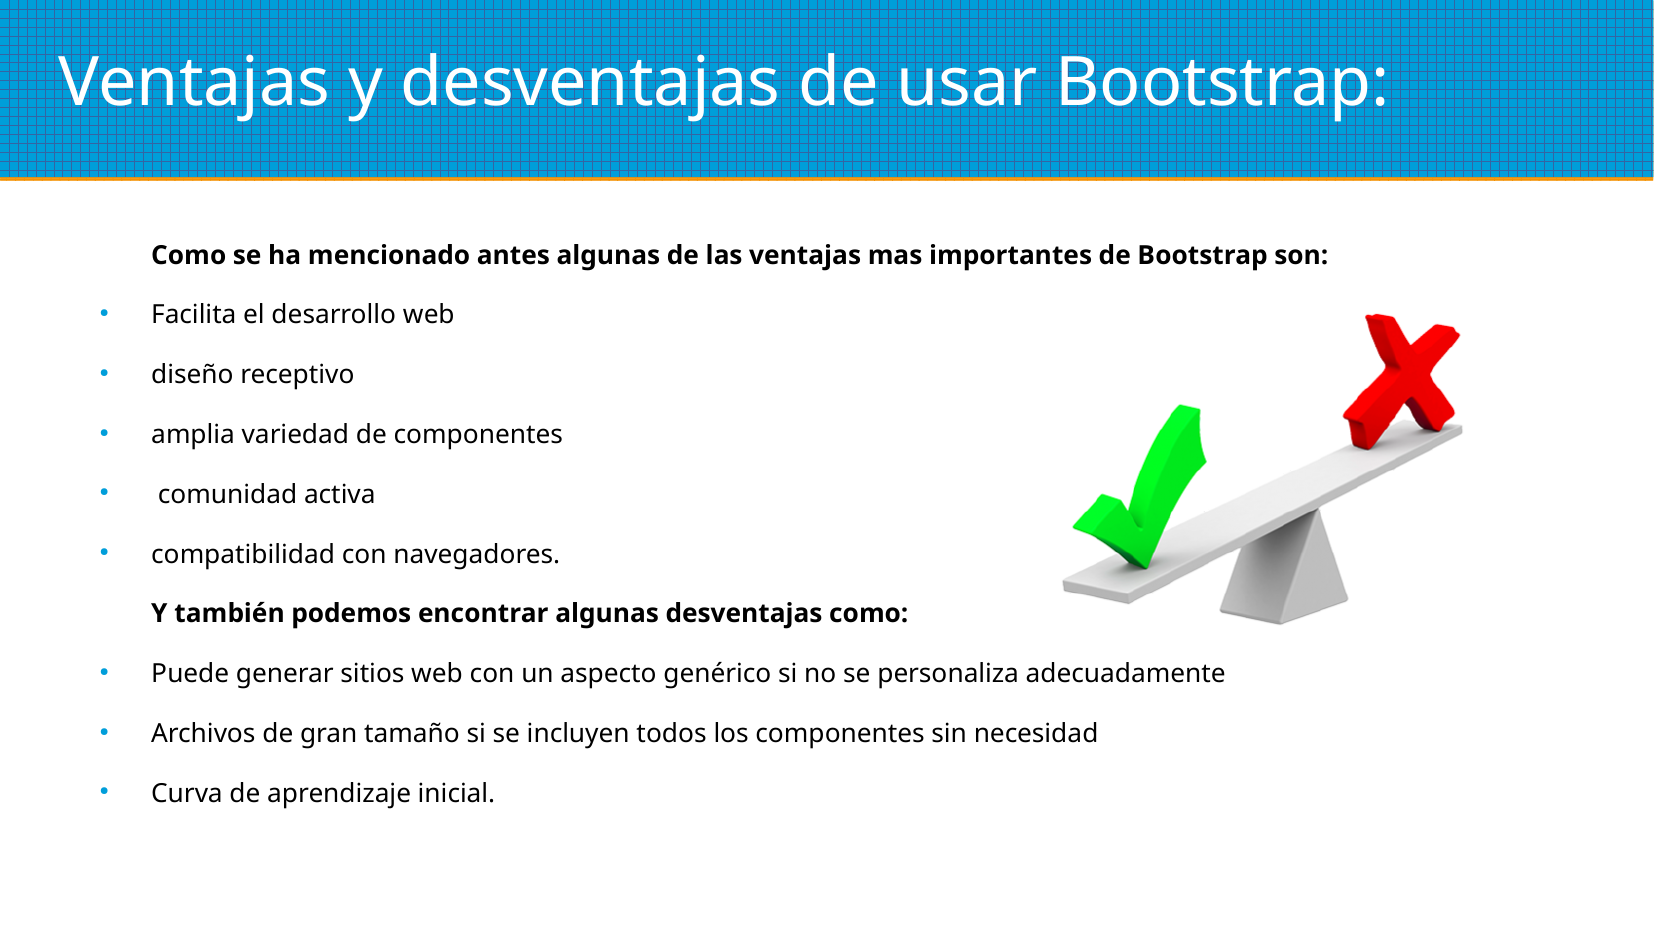

# Ventajas y desventajas de usar Bootstrap:
Como se ha mencionado antes algunas de las ventajas mas importantes de Bootstrap son:
Facilita el desarrollo web
diseño receptivo
amplia variedad de componentes
 comunidad activa
compatibilidad con navegadores.
Y también podemos encontrar algunas desventajas como:
Puede generar sitios web con un aspecto genérico si no se personaliza adecuadamente
Archivos de gran tamaño si se incluyen todos los componentes sin necesidad
Curva de aprendizaje inicial.